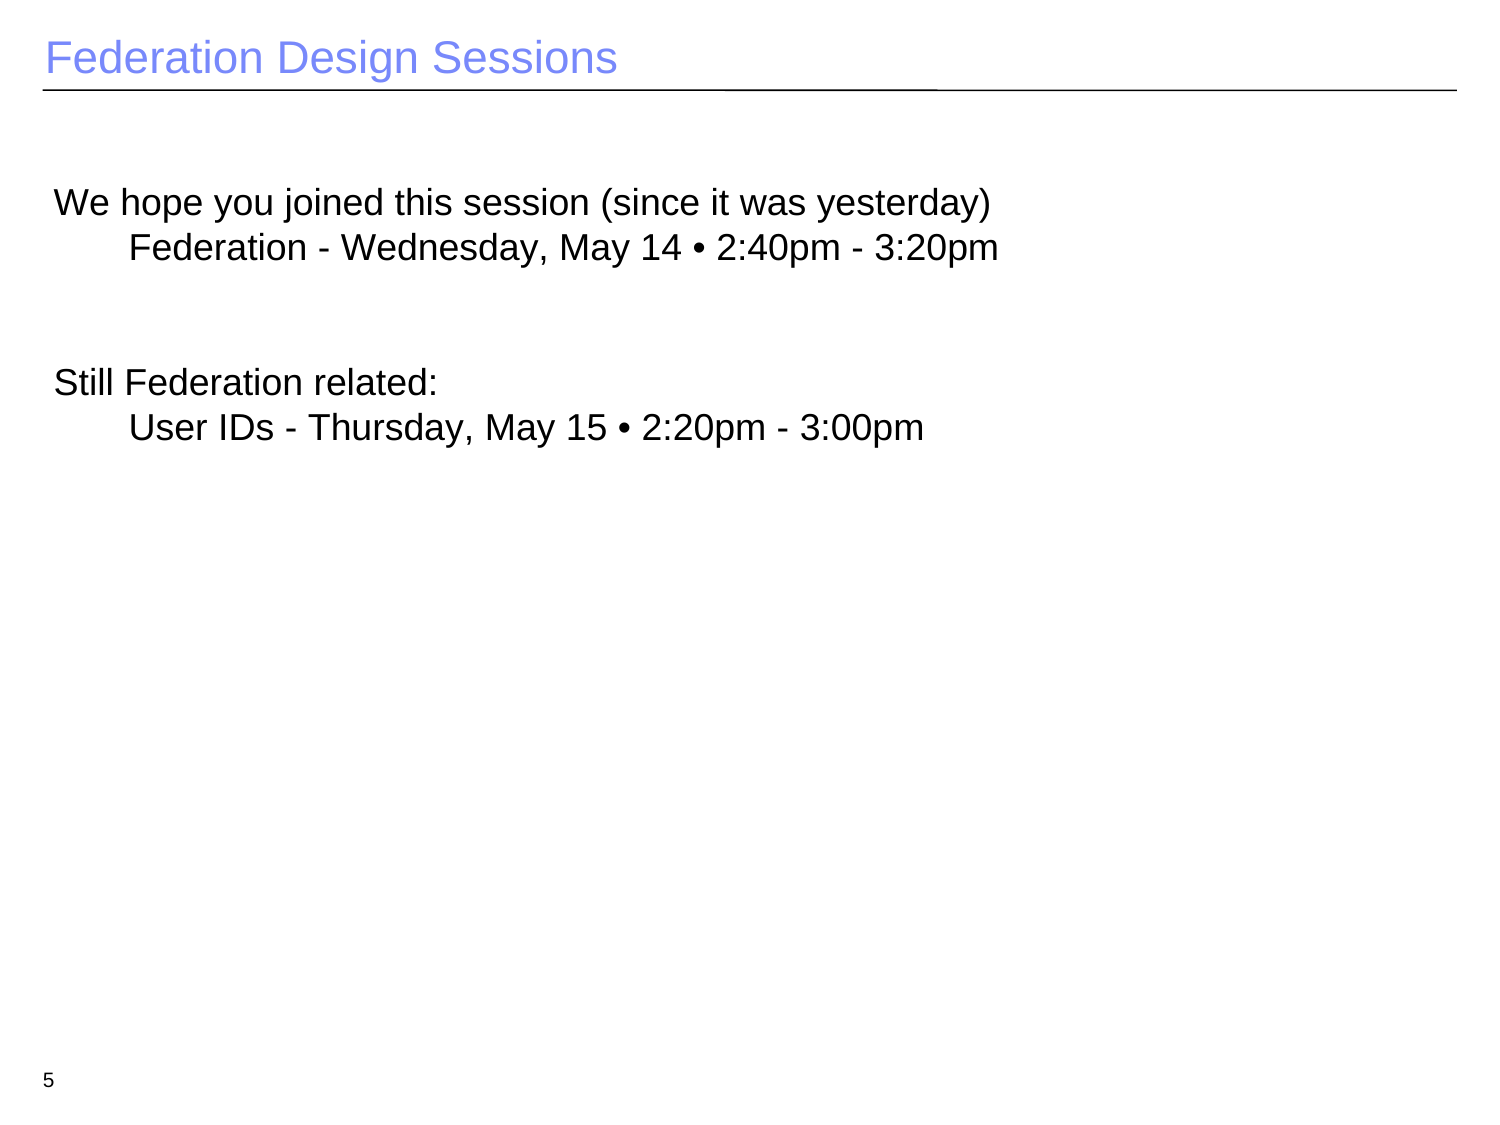

Federation Design Sessions
We hope you joined this session (since it was yesterday)
	Federation - Wednesday, May 14 • 2:40pm - 3:20pm
Still Federation related:
	User IDs - Thursday, May 15 • 2:20pm - 3:00pm